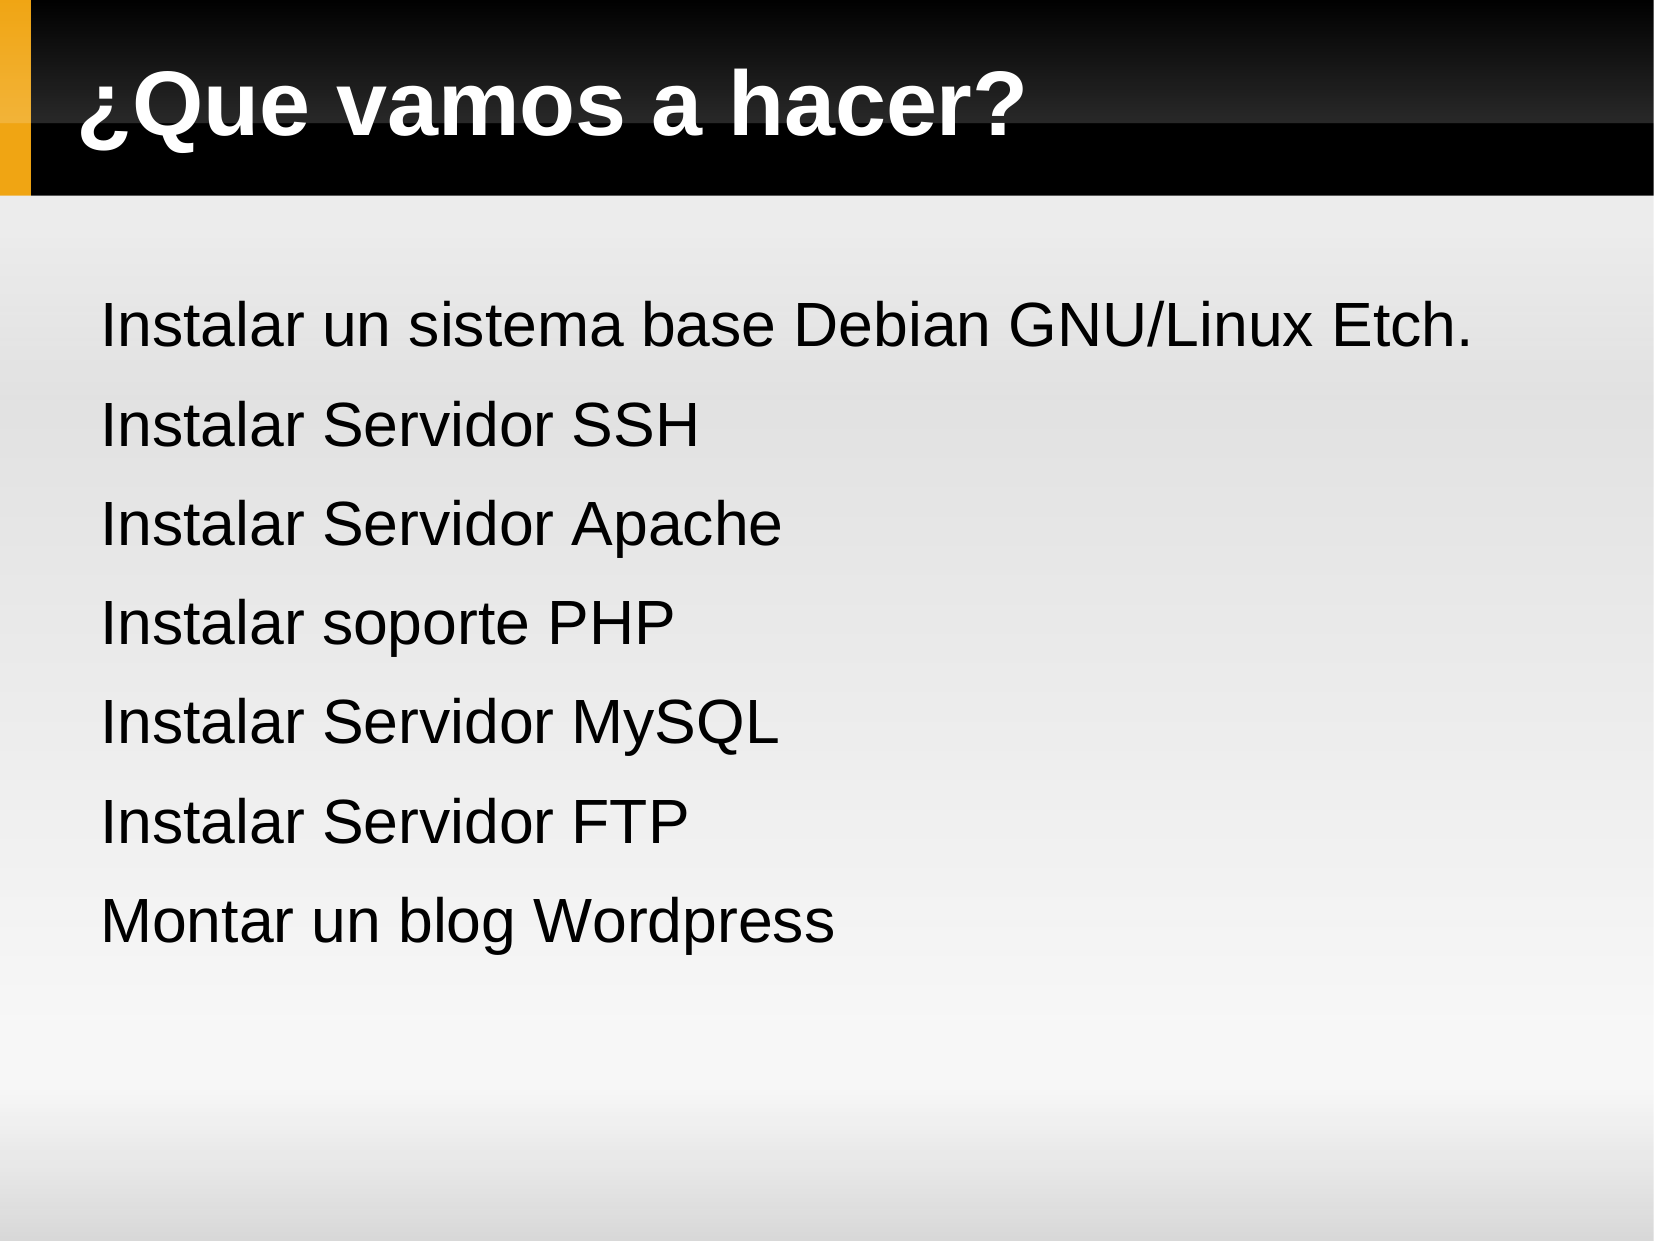

# ¿Que vamos a hacer?
Instalar un sistema base Debian GNU/Linux Etch.
Instalar Servidor SSH
Instalar Servidor Apache
Instalar soporte PHP
Instalar Servidor MySQL
Instalar Servidor FTP
Montar un blog Wordpress